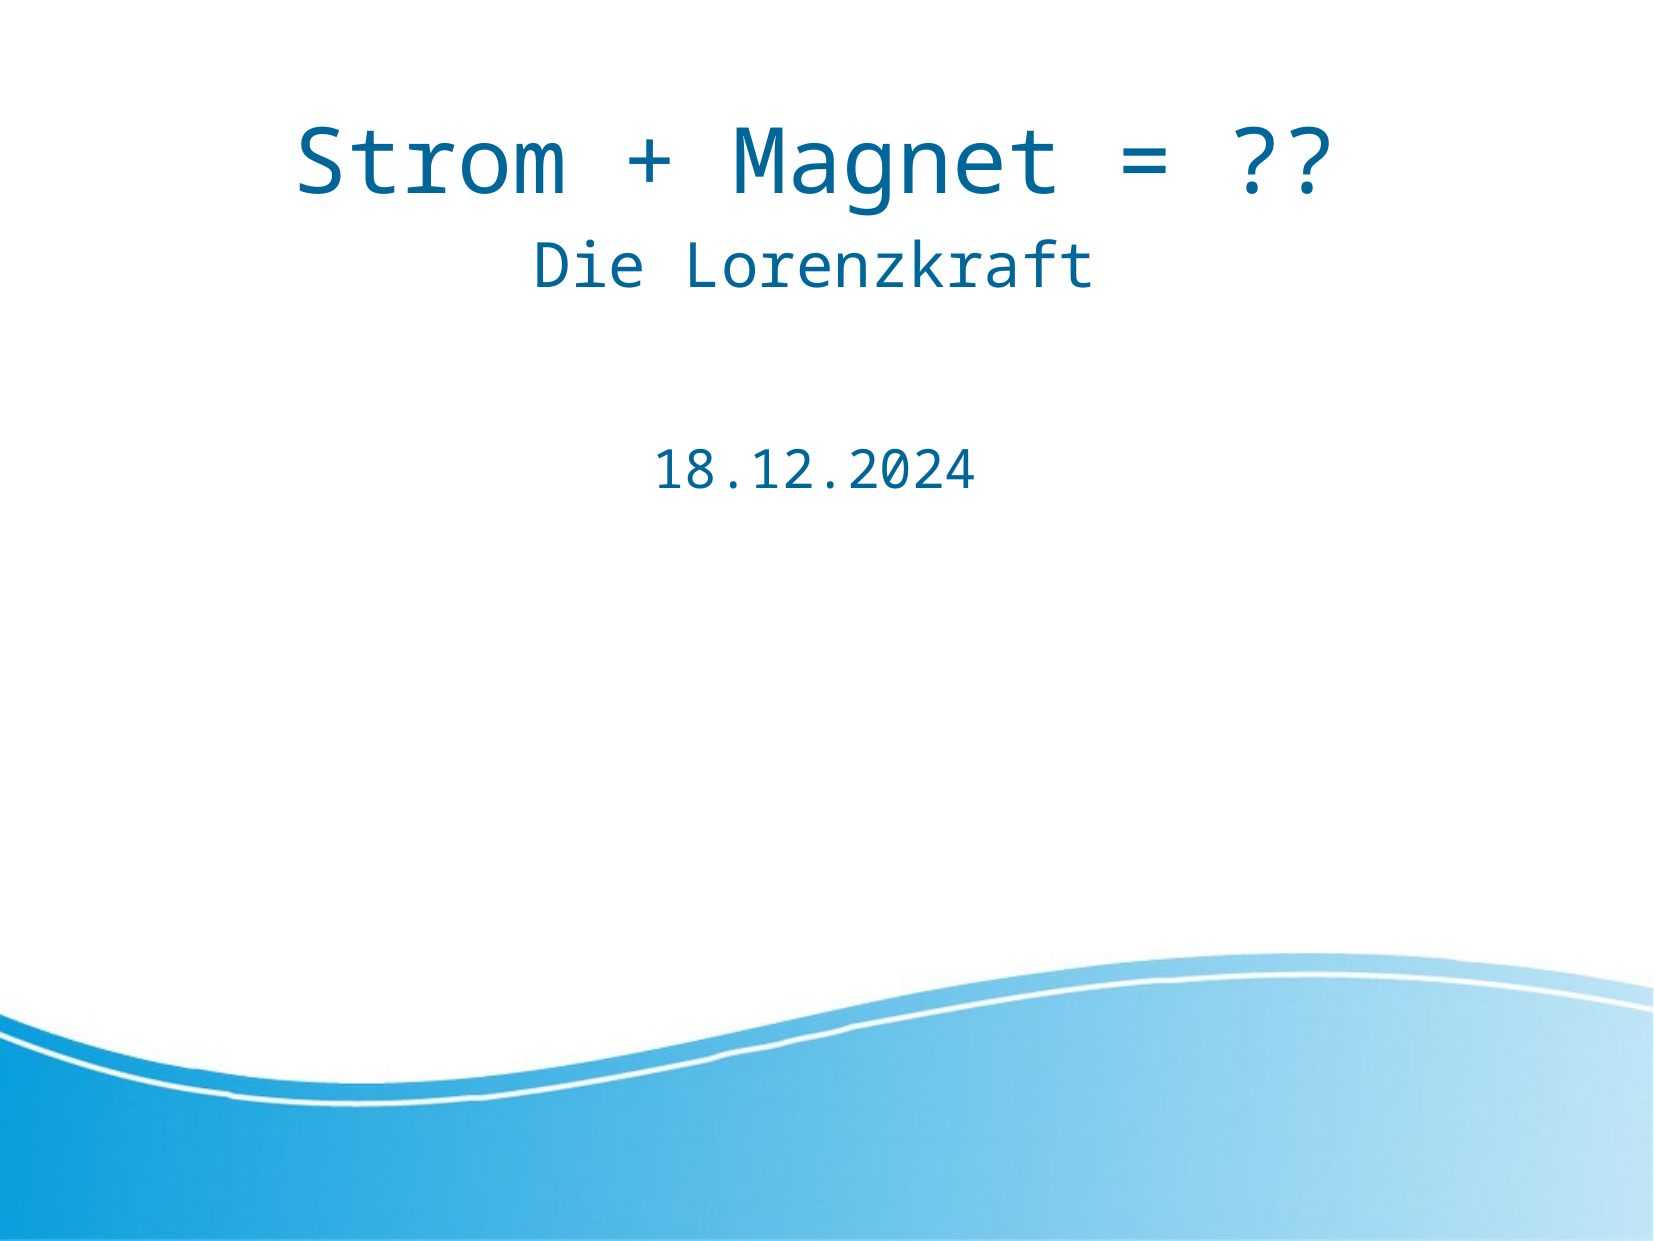

# Strom + Magnet = ?? Die Lorenzkraft 18.12.2024